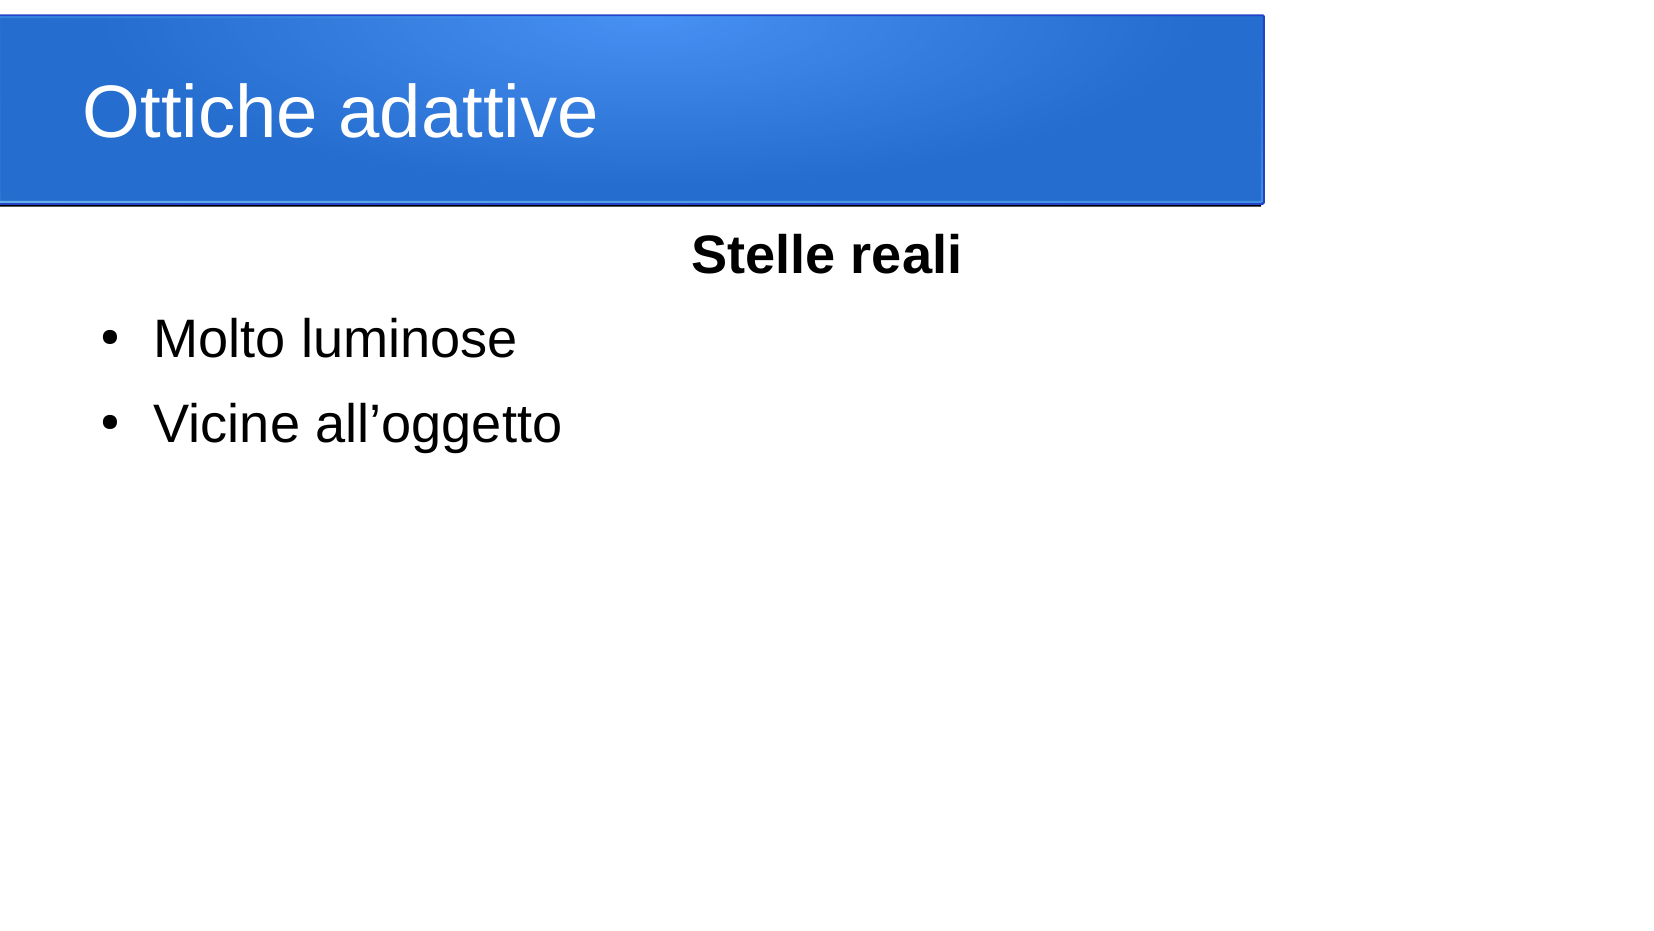

# Ottiche adattive
Stelle reali
Molto luminose
Vicine all’oggetto